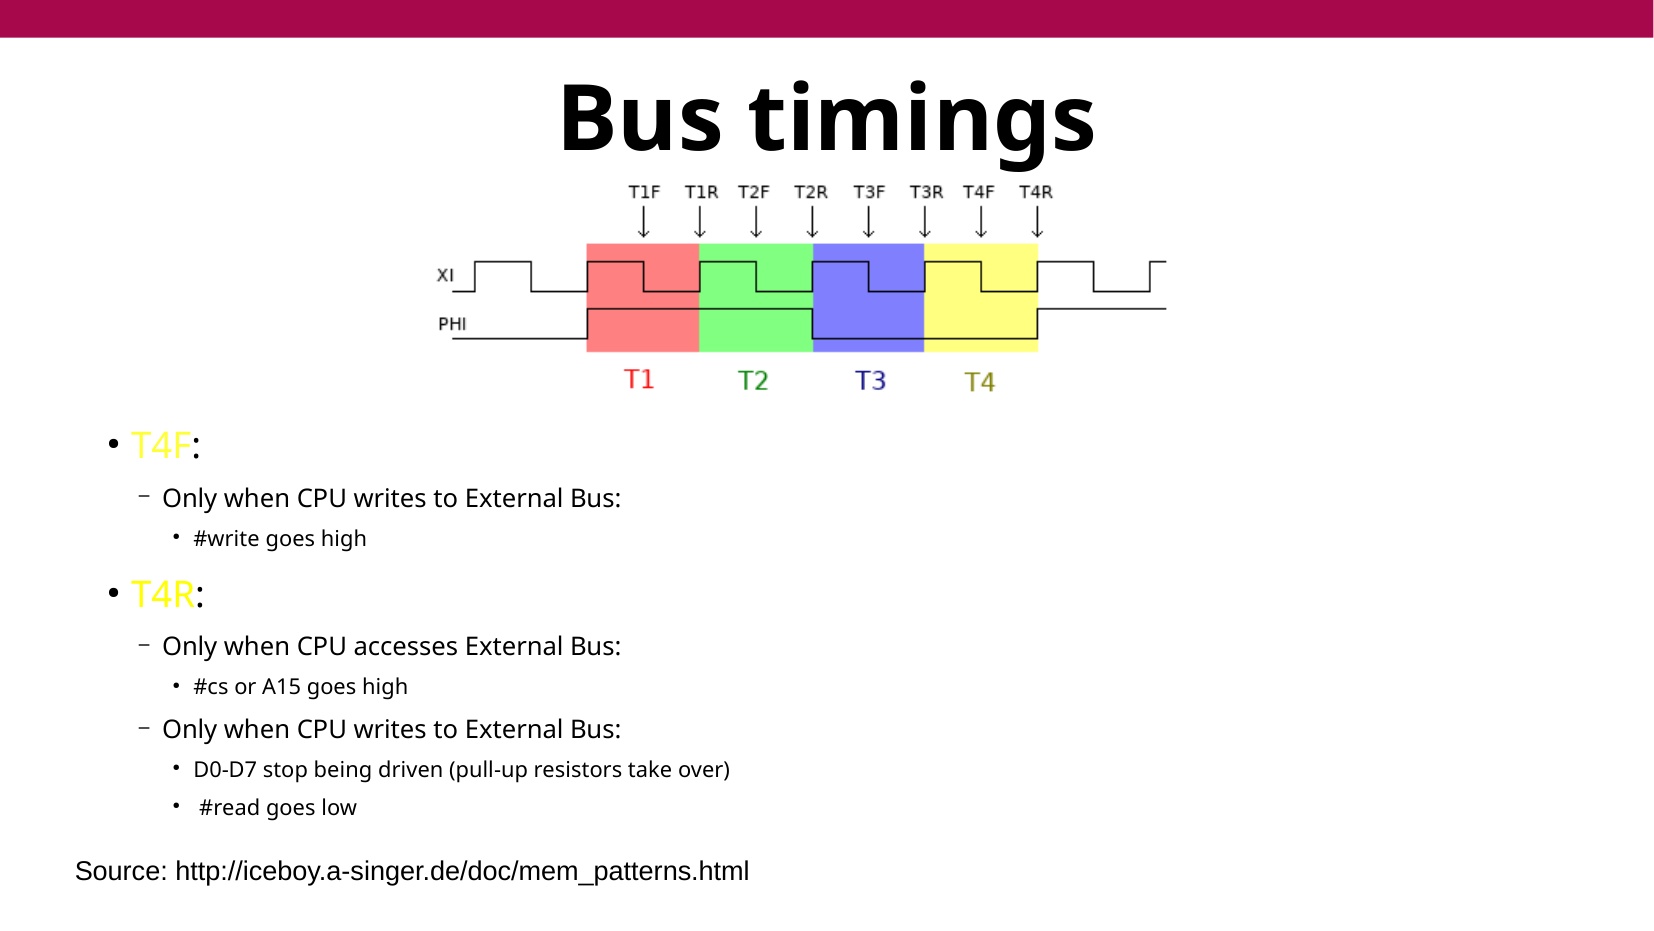

# Bus timings
T4F:
Only when CPU writes to External Bus:
#write goes high
T4R:
Only when CPU accesses External Bus:
#cs or A15 goes high
Only when CPU writes to External Bus:
D0-D7 stop being driven (pull-up resistors take over)
 #read goes low
Source: http://iceboy.a-singer.de/doc/mem_patterns.html